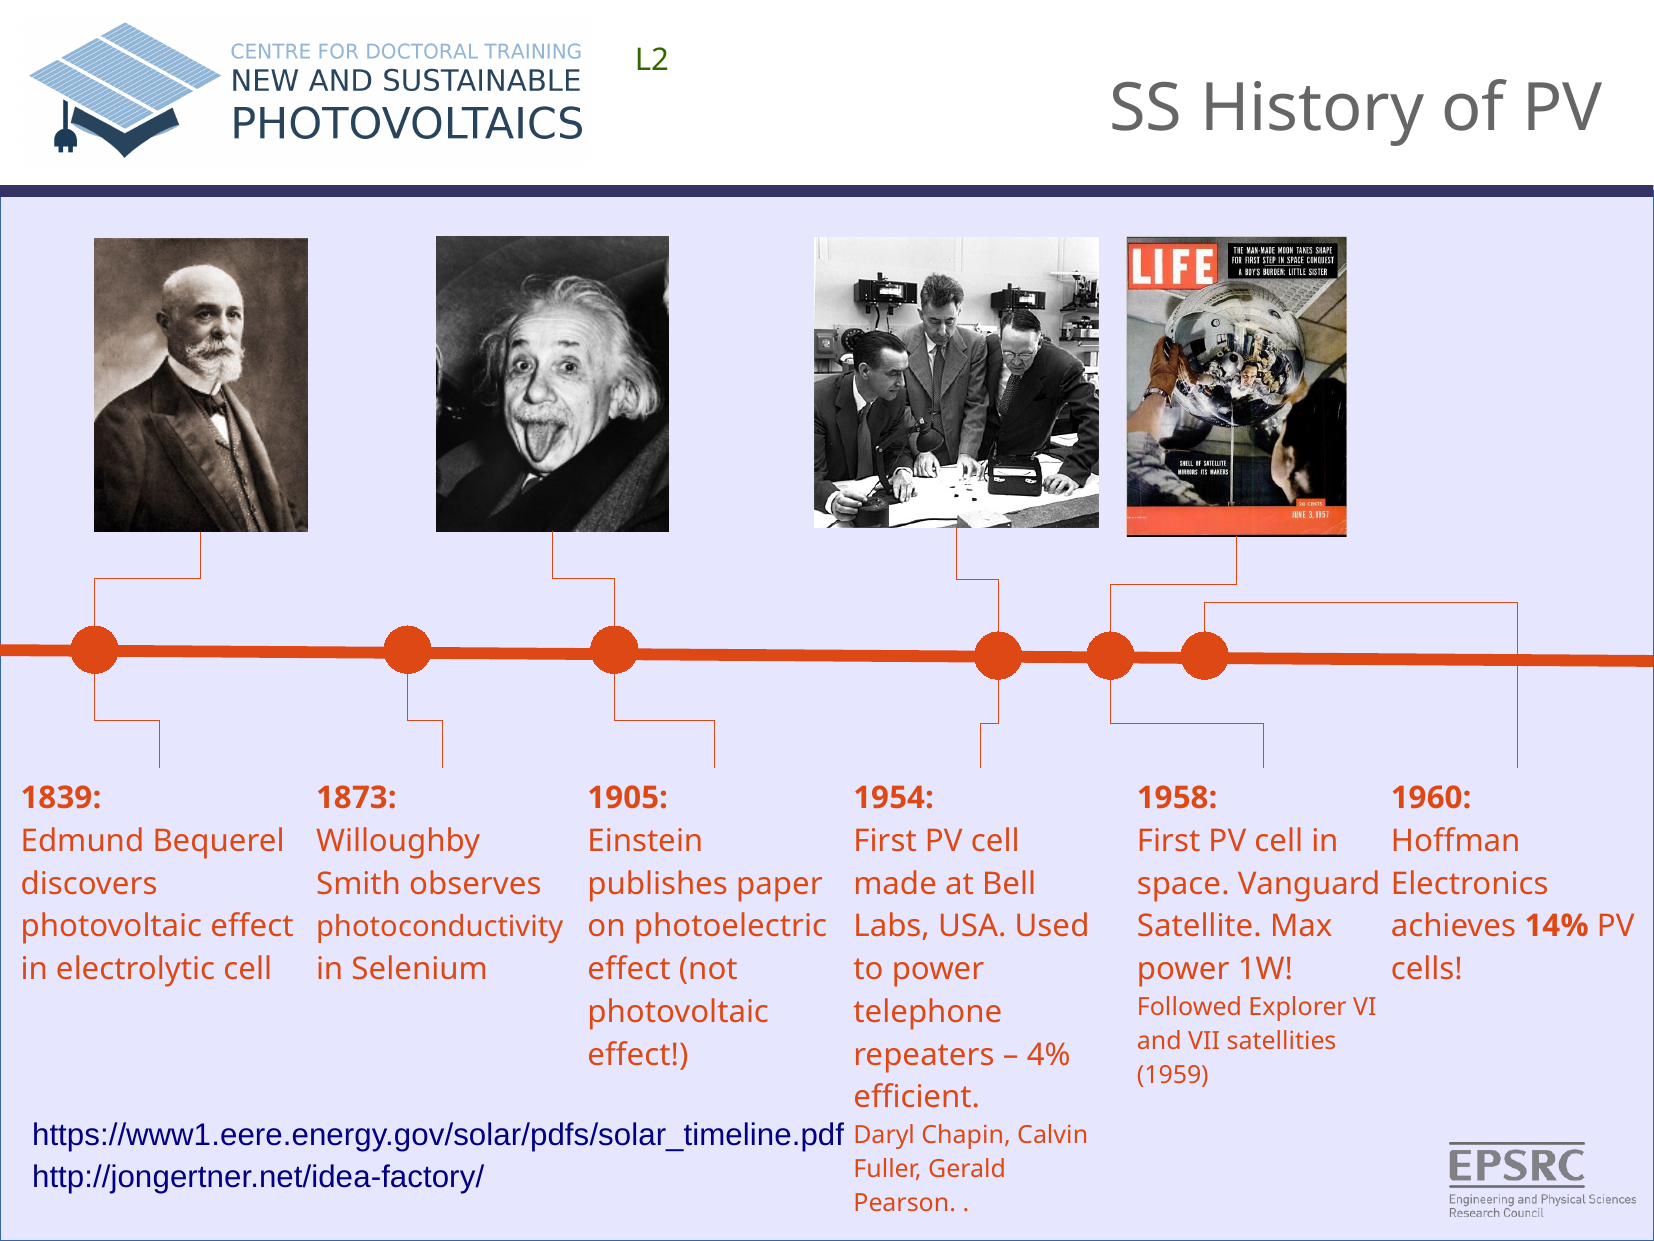

L2
SS History of PV
1839:
Edmund Bequerel discovers photovoltaic effect in electrolytic cell
1873:
Willoughby Smith observes photoconductivity in Selenium
1905:
Einstein publishes paper on photoelectric effect (not photovoltaic effect!)
1954:
First PV cell made at Bell Labs, USA. Used to power telephone repeaters – 4% efficient.
Daryl Chapin, Calvin Fuller, Gerald Pearson. .
1958:
First PV cell in space. Vanguard Satellite. Max power 1W! Followed Explorer VI and VII satellities (1959)
1960:
Hoffman Electronics achieves 14% PV cells!
https://www1.eere.energy.gov/solar/pdfs/solar_timeline.pdf
http://jongertner.net/idea-factory/